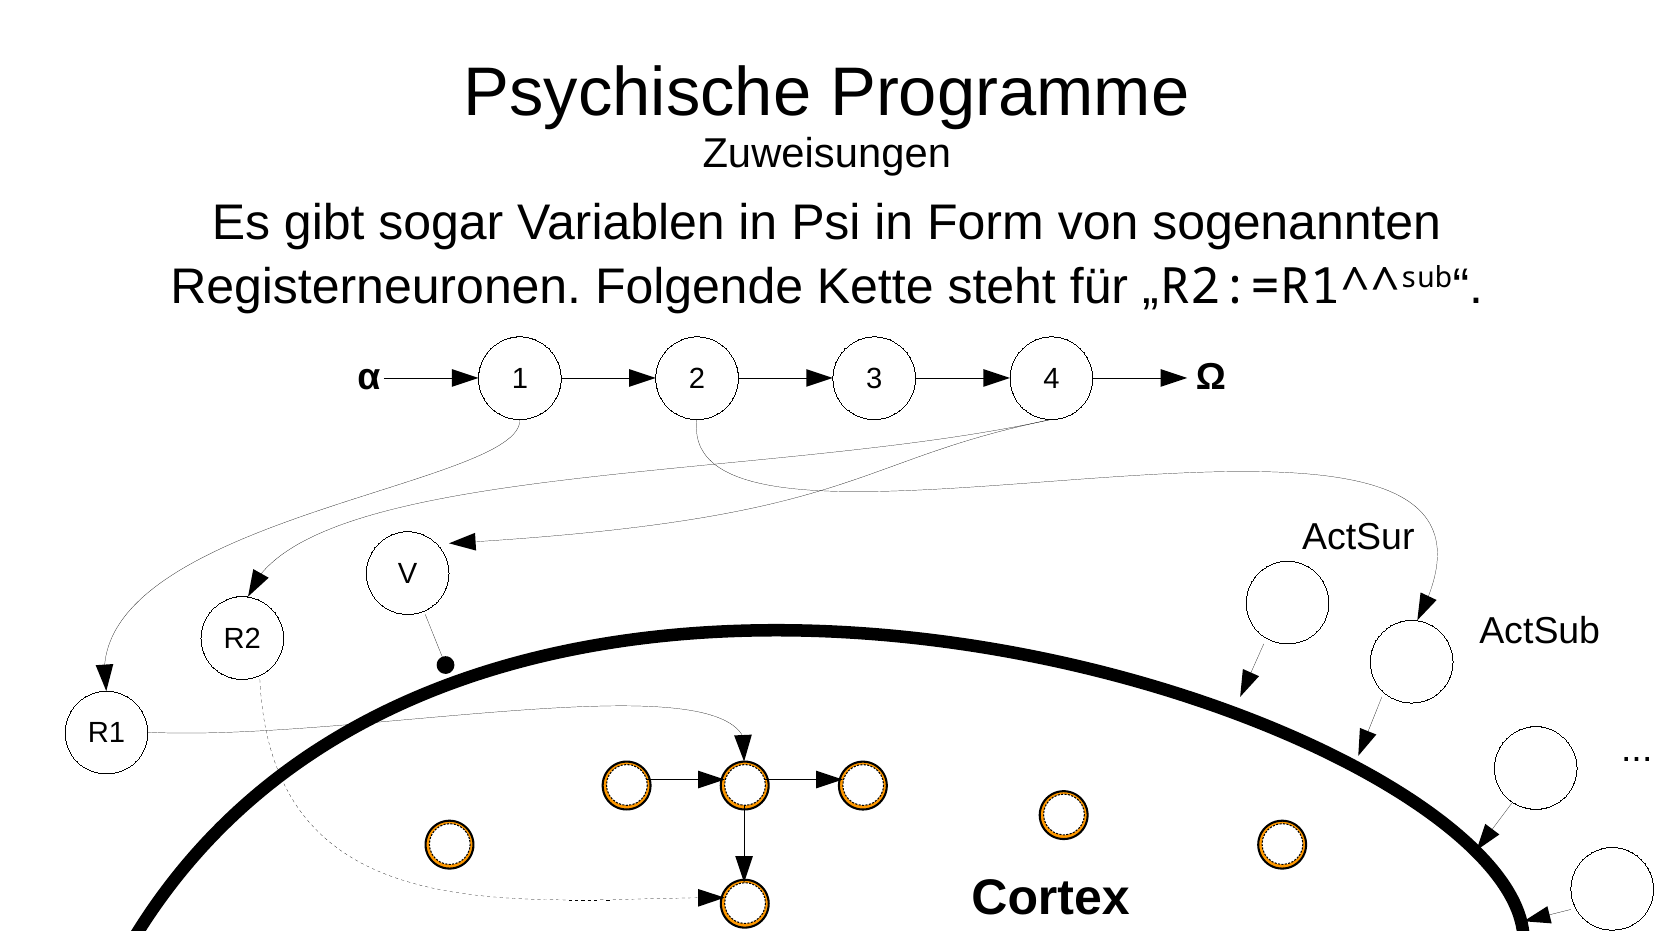

# Psychische Programme Zuweisungen
Es gibt sogar Variablen in Psi in Form von sogenannten Registerneuronen. Folgende Kette steht für „R2:=R1^^sub“.
1
1
2
3
4
α
Ω
ActSur
V
R2
ActSub
R1
...
Cortex